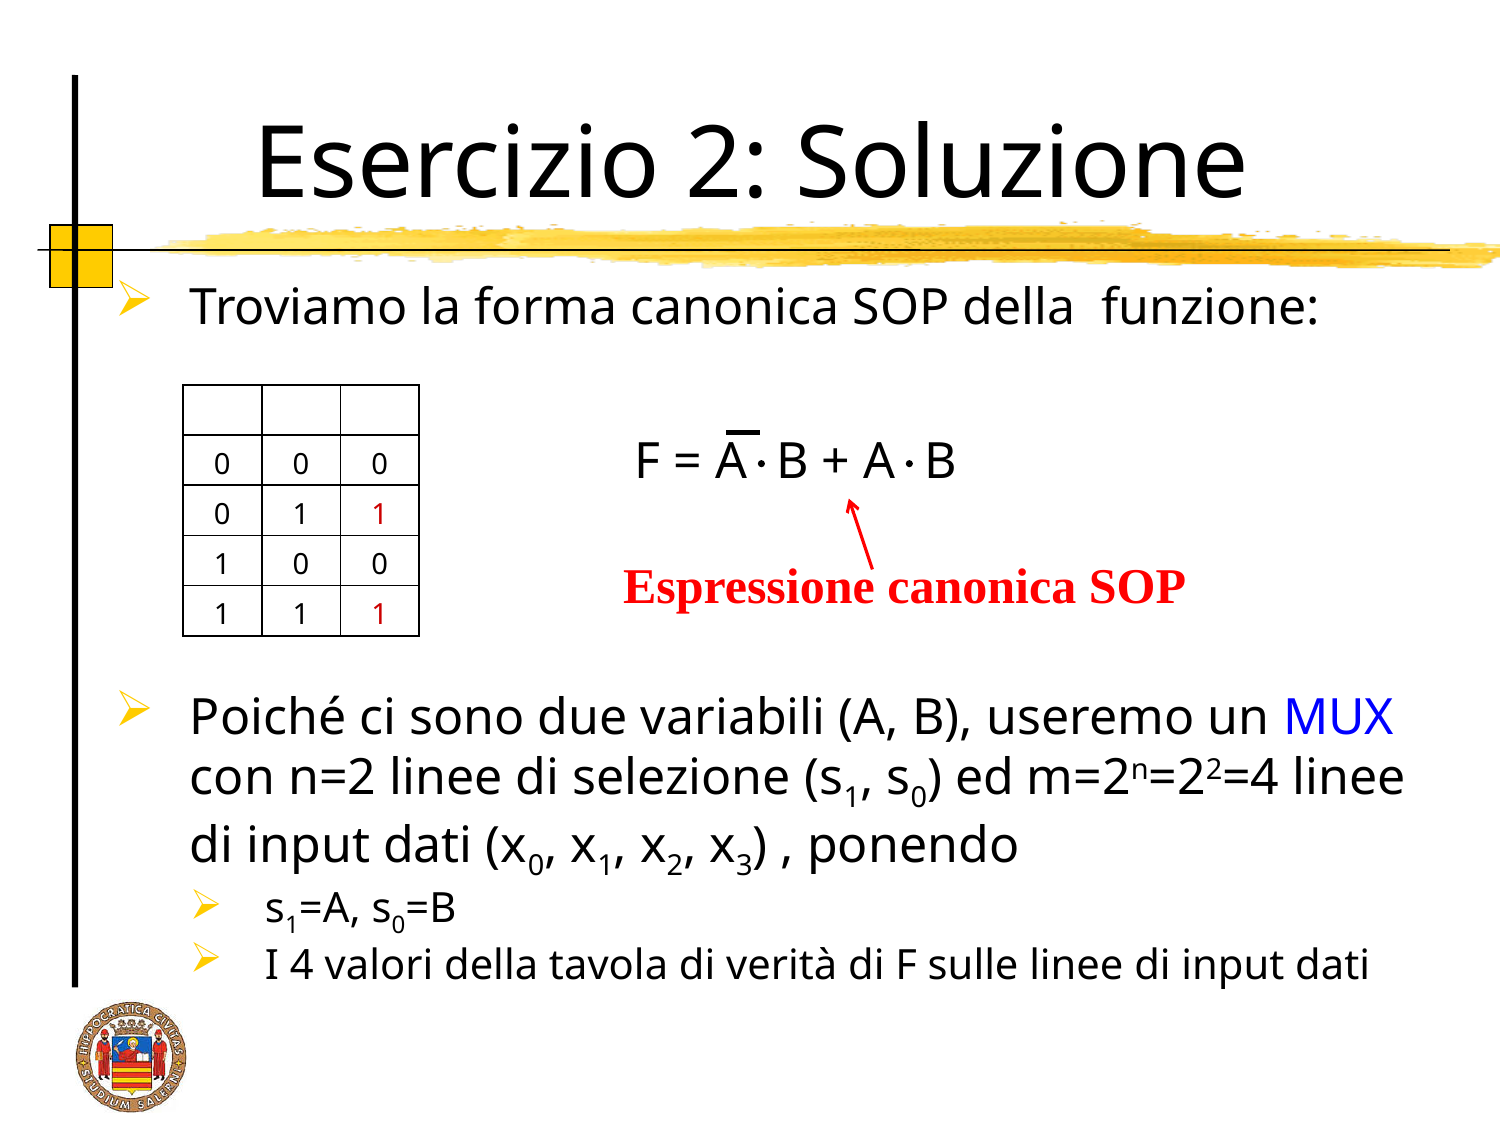

# Esercizio 2: Soluzione
Troviamo la forma canonica SOP della funzione:
Poiché ci sono due variabili (A, B), useremo un MUX con n=2 linee di selezione (s1, s0) ed m=2n=22=4 linee di input dati (x0, x1, x2, x3) , ponendo
s1=A, s0=B
I 4 valori della tavola di verità di F sulle linee di input dati
| A | B | F |
| --- | --- | --- |
| 0 | 0 | 0 |
| 0 | 1 | 1 |
| 1 | 0 | 0 |
| 1 | 1 | 1 |
F = AB + AB
Espressione canonica SOP